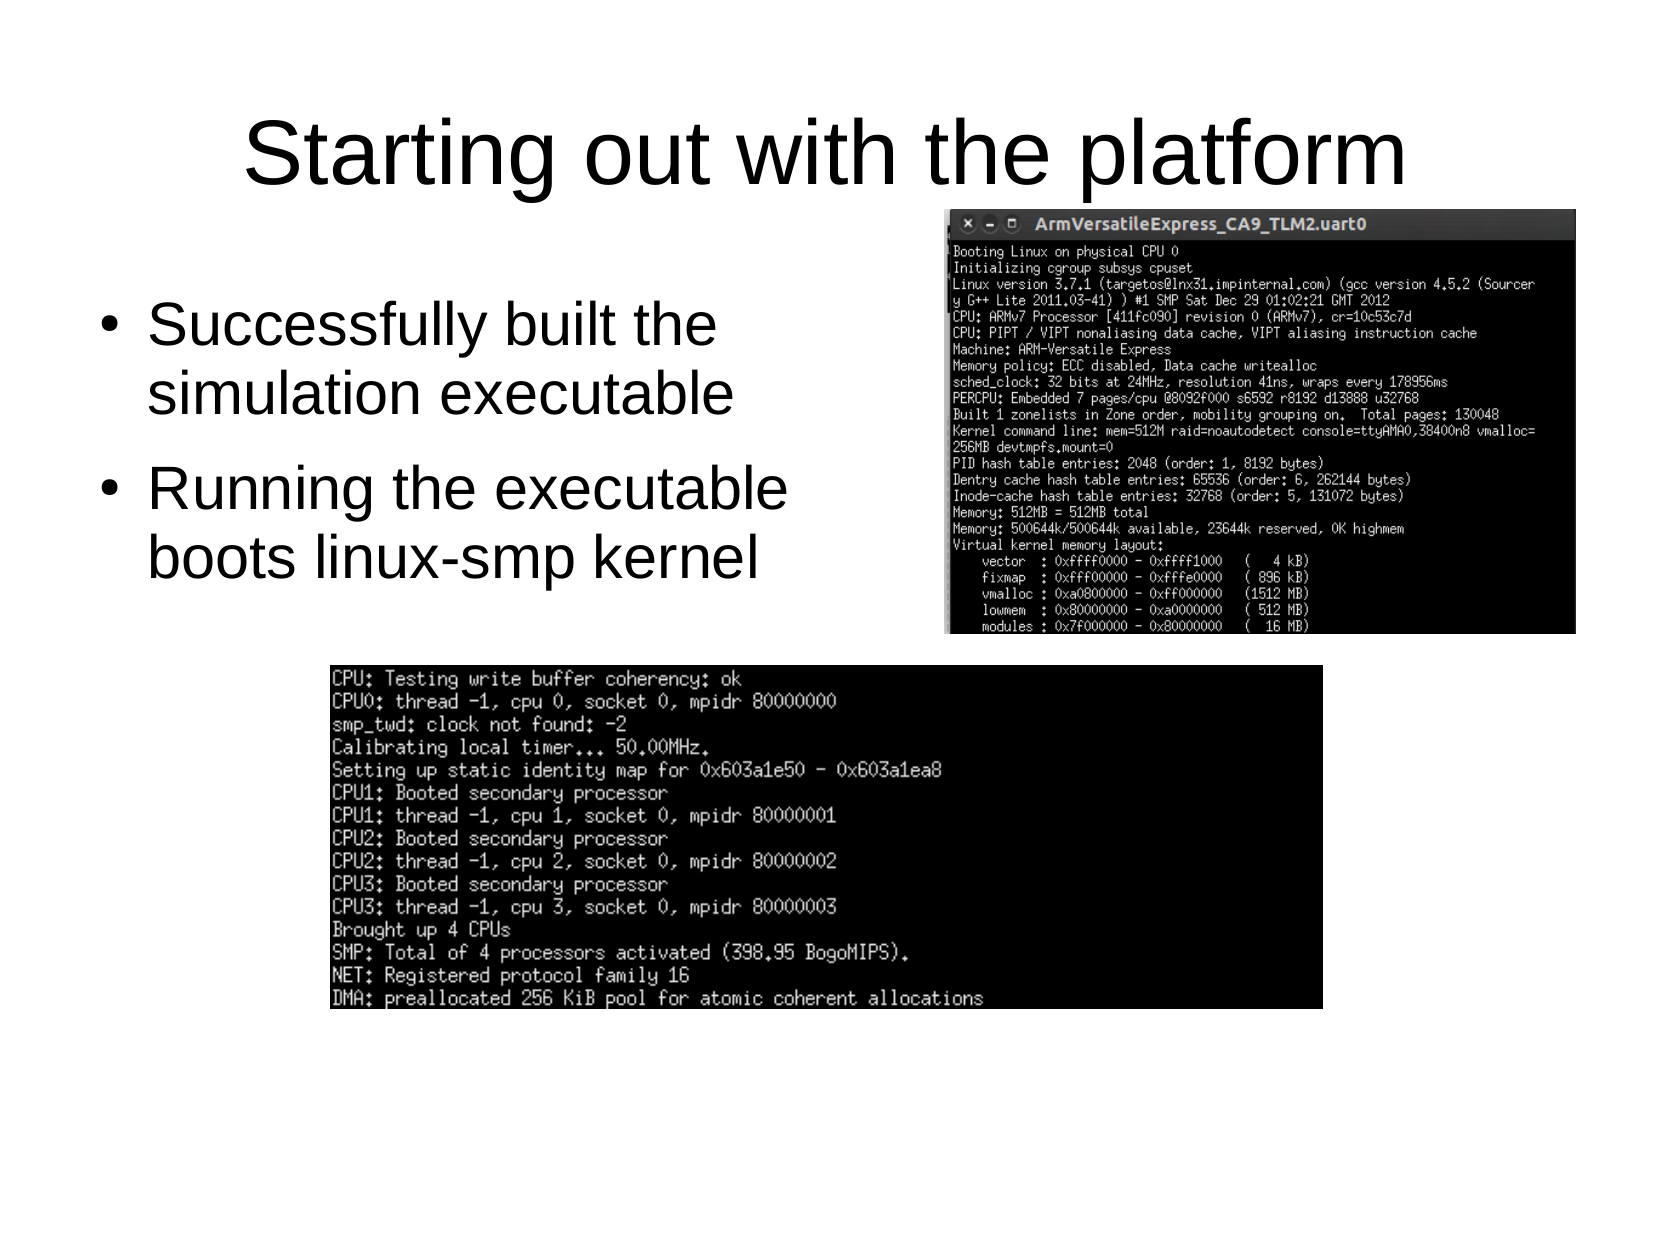

# Starting out with the platform
Successfully built the simulation executable
Running the executable boots linux-smp kernel